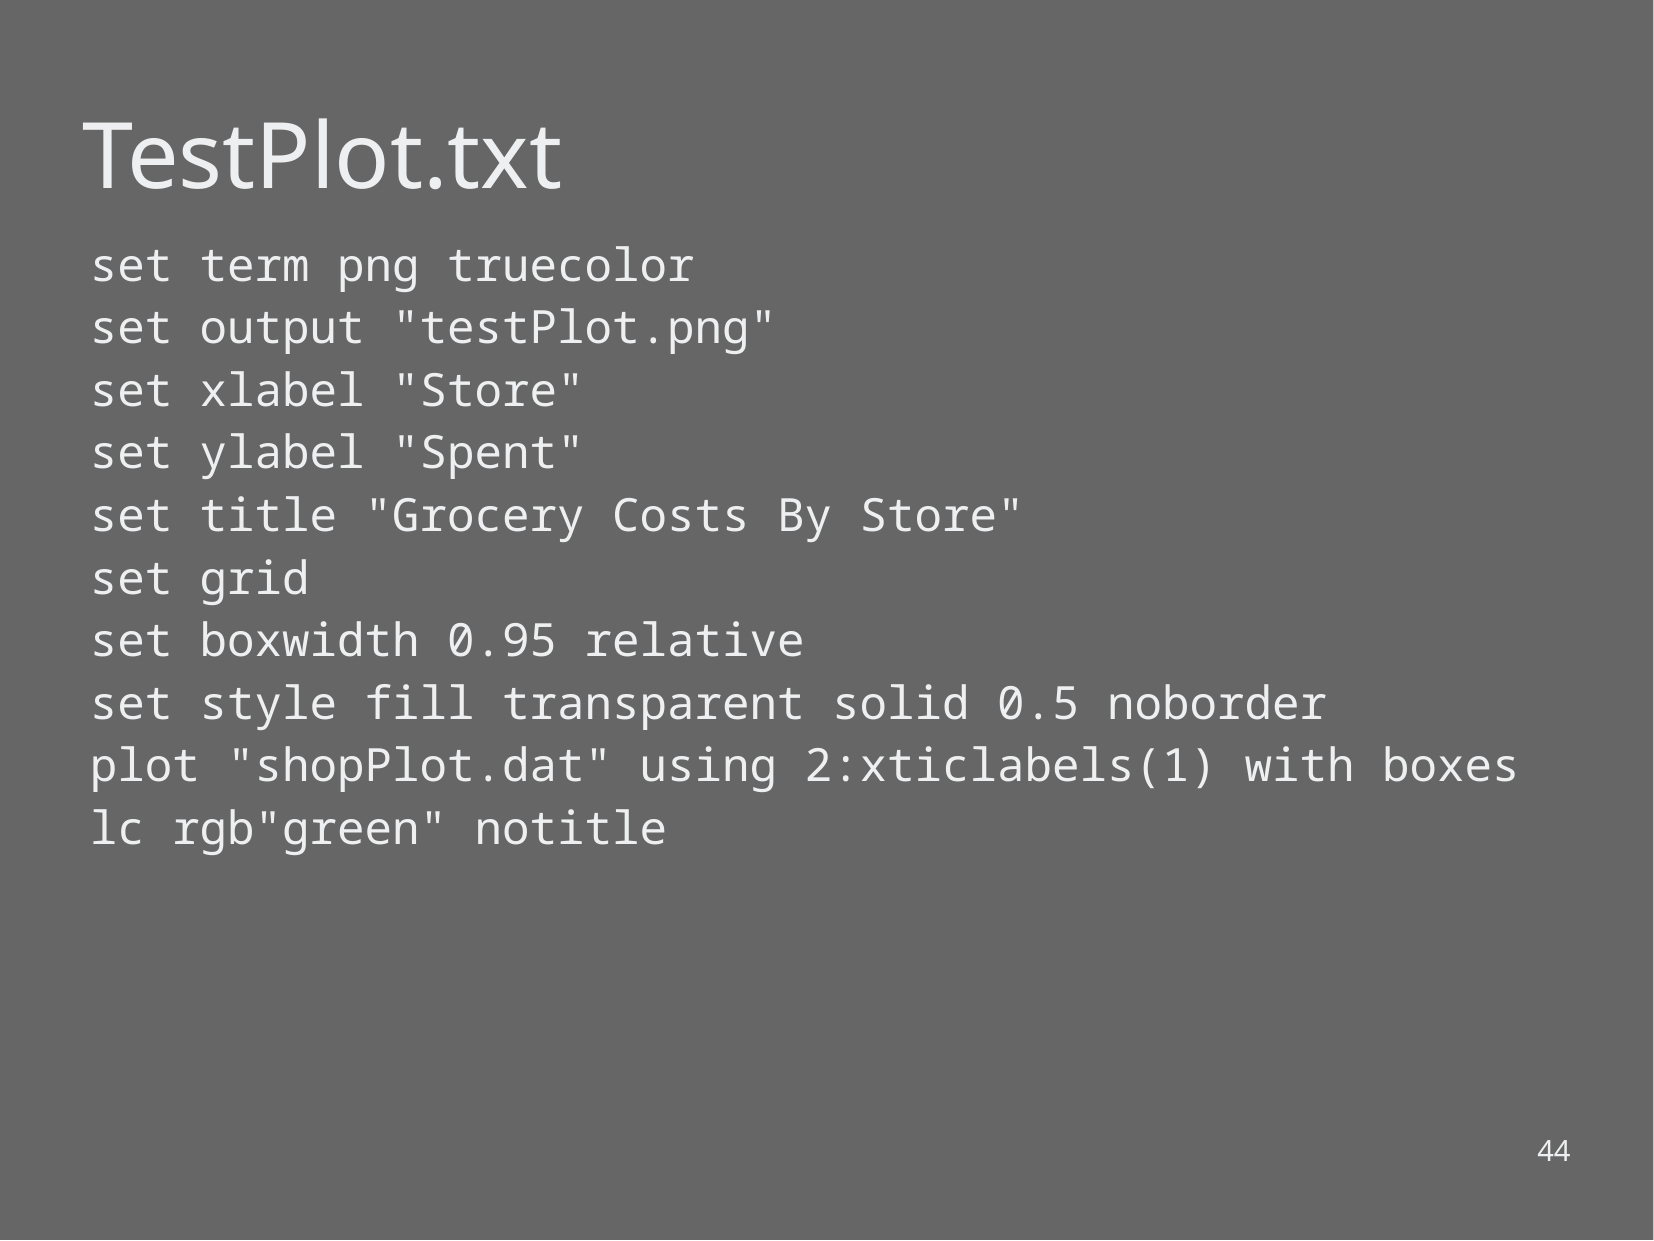

# TestPlot.txt
set term png truecolor
set output "testPlot.png"
set xlabel "Store"
set ylabel "Spent"
set title "Grocery Costs By Store"
set grid
set boxwidth 0.95 relative
set style fill transparent solid 0.5 noborder
plot "shopPlot.dat" using 2:xticlabels(1) with boxes lc rgb"green" notitle
44